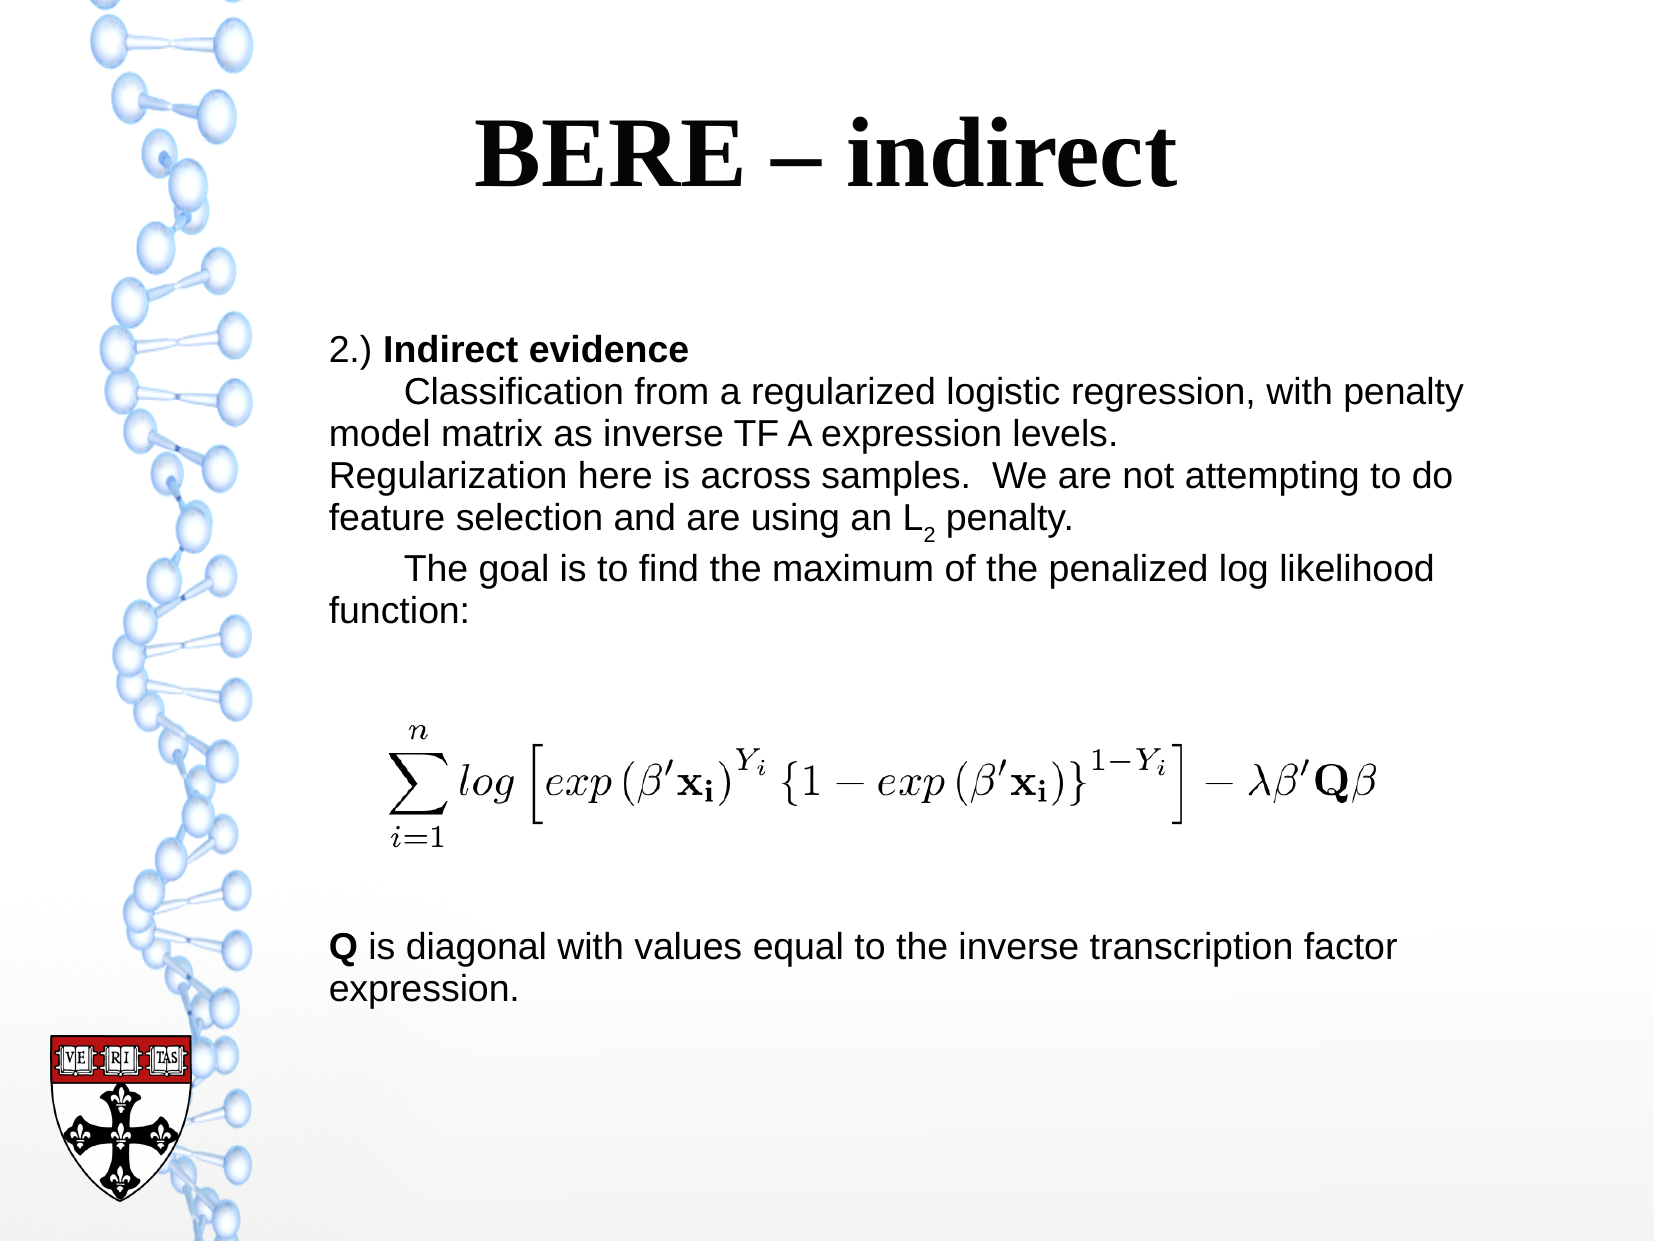

# BERE – indirect
2.) Indirect evidence
	Classification from a regularized logistic regression, with penalty model matrix as inverse TF A expression levels.
Regularization here is across samples. We are not attempting to do feature selection and are using an L2 penalty.
	The goal is to find the maximum of the penalized log likelihood function:
Q is diagonal with values equal to the inverse transcription factor expression.